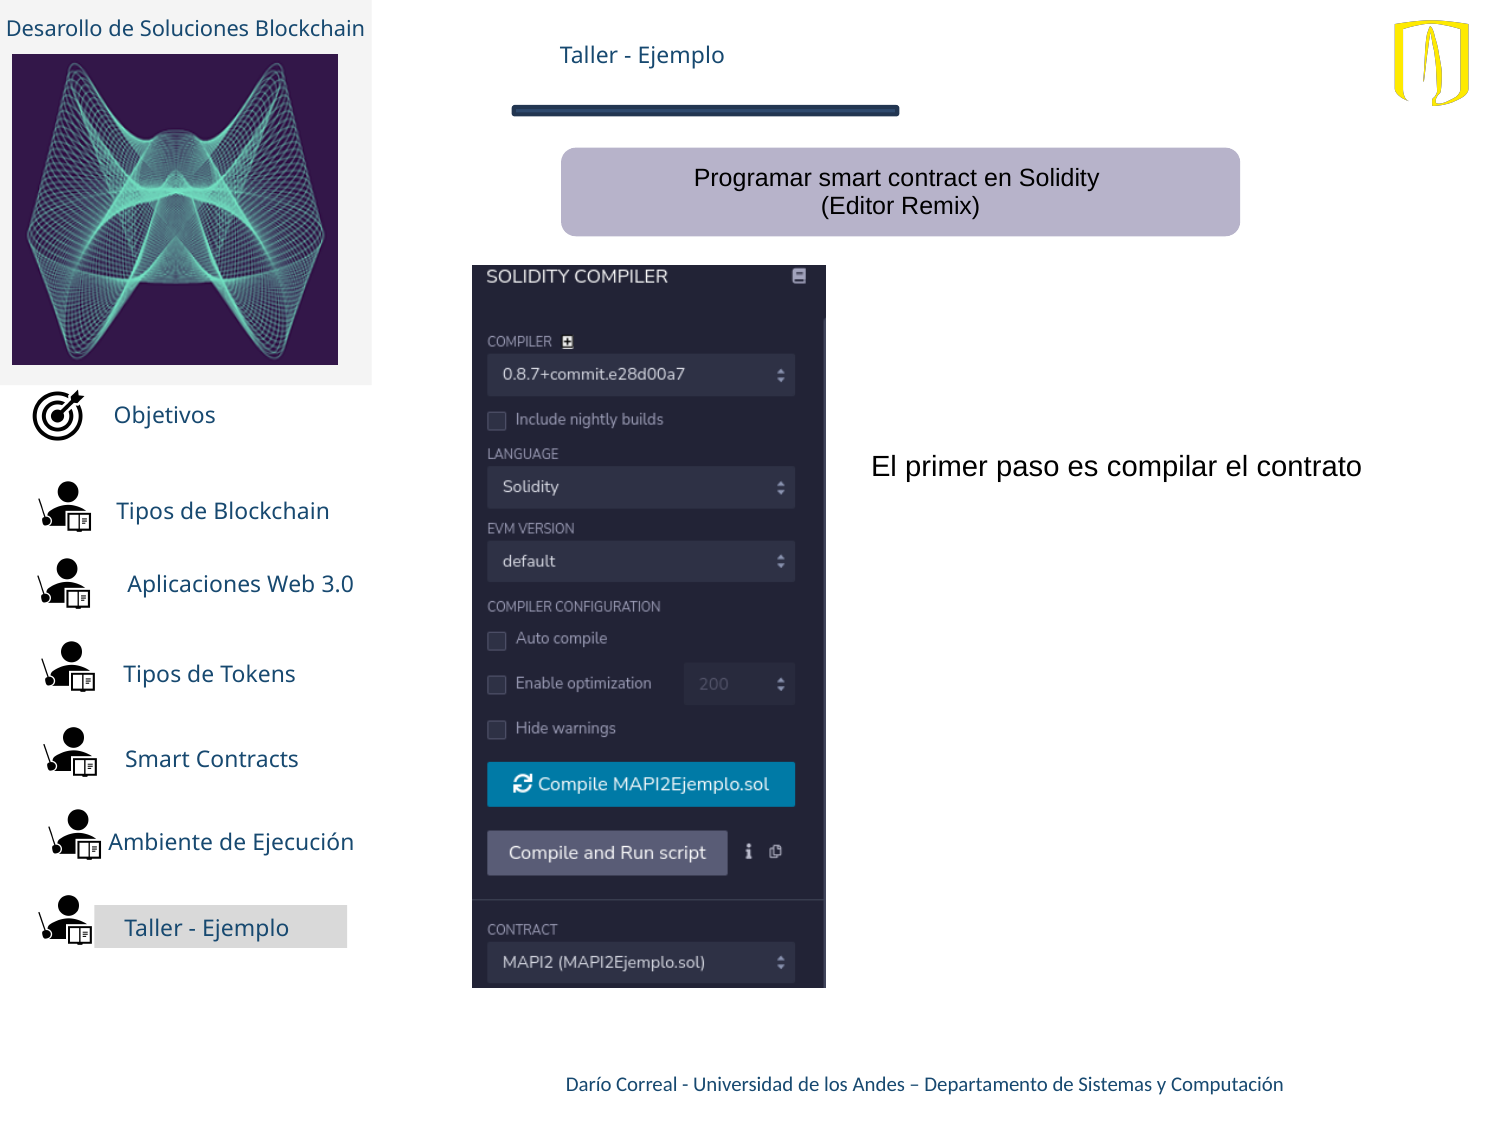

Taller - Ejemplo
Programar smart contract en Solidity
(Editor Remix)
Objetivos
El primer paso es compilar el contrato
Tipos de Blockchain
Aplicaciones Web 3.0
Tipos de Tokens
Smart Contracts
 Ambiente de Ejecución
Taller - Ejemplo
Darío Correal - Universidad de los Andes – Departamento de Sistemas y Computación